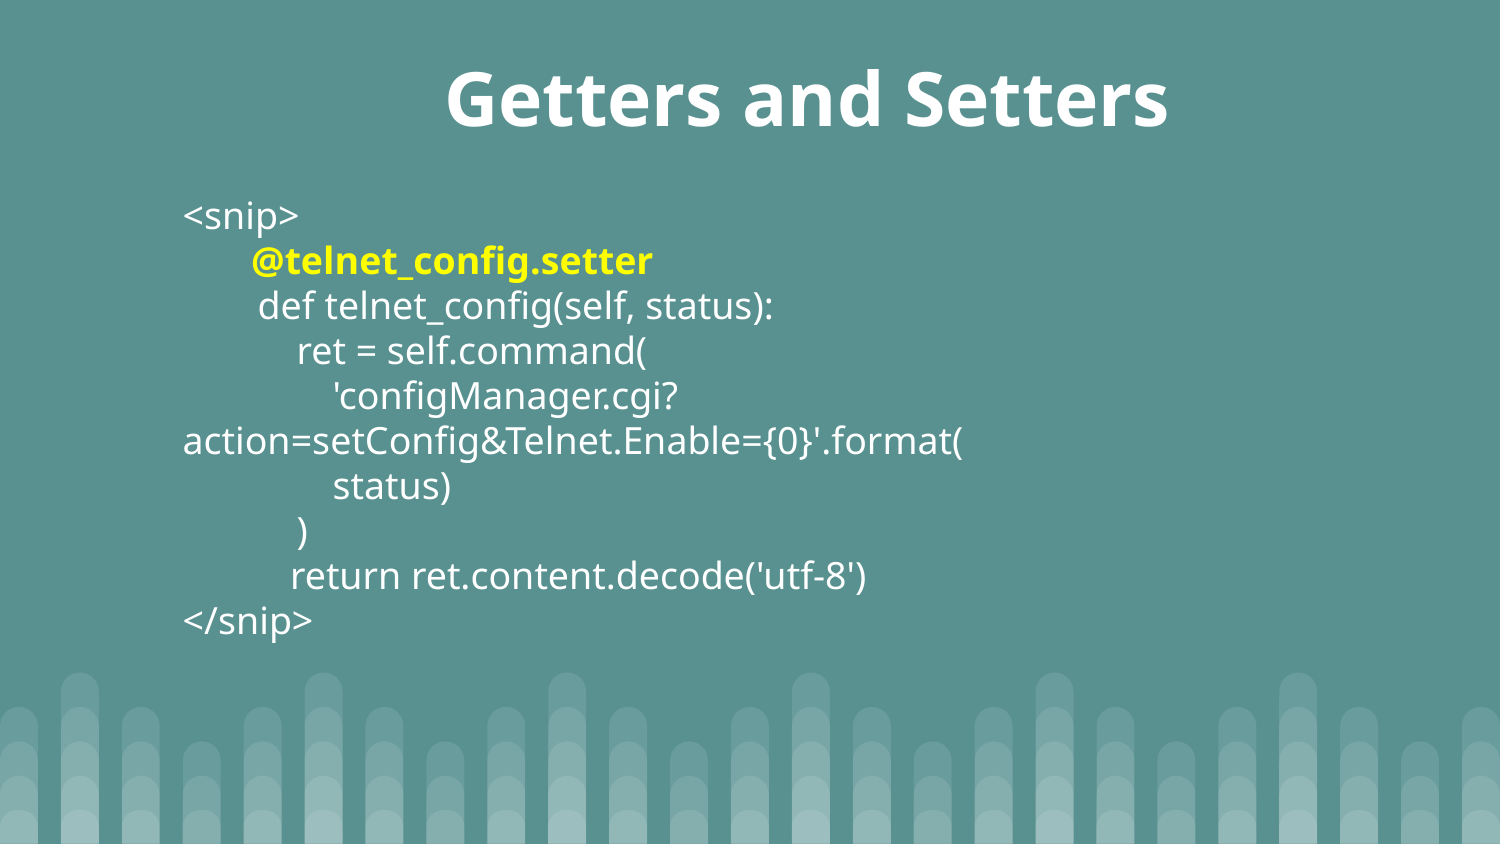

# Getters and Setters
<snip>
 @telnet_config.setter
	def telnet_config(self, status):
 	 ret = self.command(
 	'configManager.cgi?action=setConfig&Telnet.Enable={0}'.format(
 	status)
 	 )
 return ret.content.decode('utf-8')
</snip>